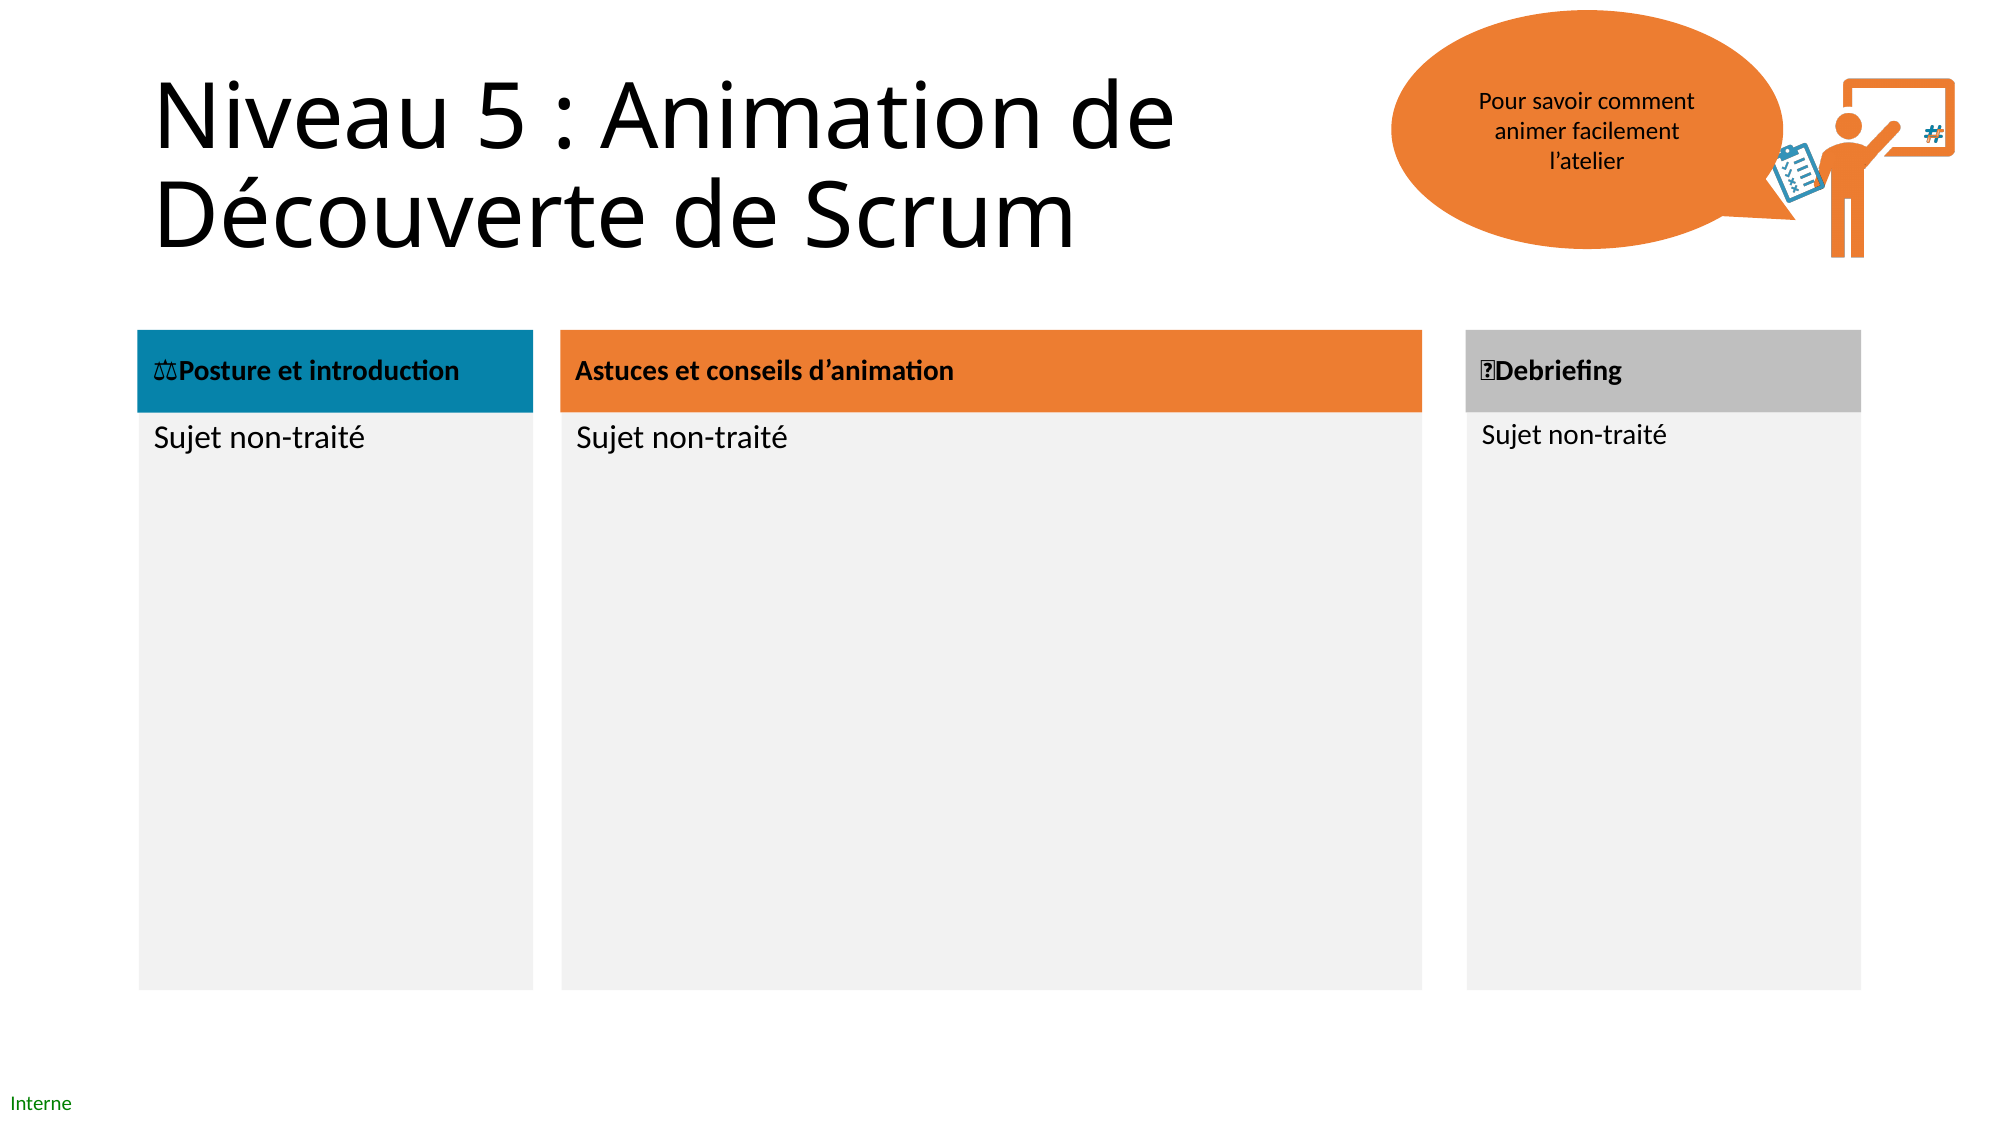

Pour savoir comment animer facilement l’atelier
# Niveau 5 : Animation de Découverte de Scrum
👨‍🏫Astuces et conseils d’animation
🙋Debriefing
⚖️Posture et introduction
Sujet non-traité
Sujet non-traité
Sujet non-traité